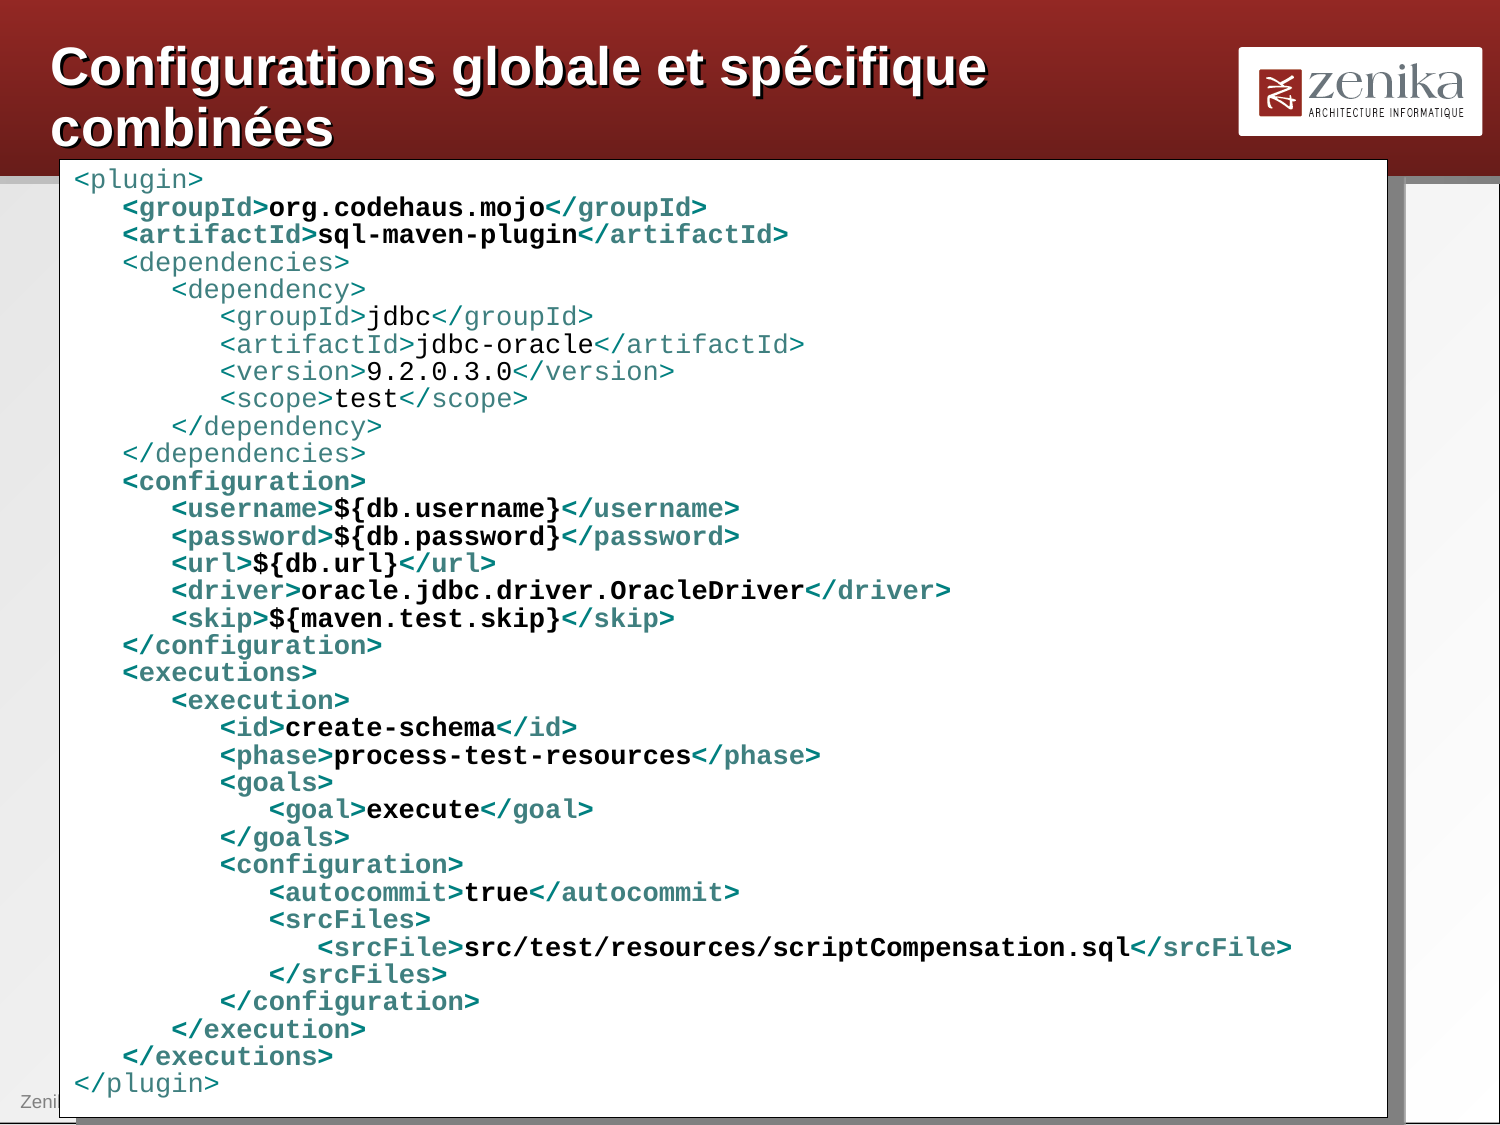

# Configurations globale et spécifique combinées
<plugin>
 <groupId>org.codehaus.mojo</groupId>
 <artifactId>sql-maven-plugin</artifactId>
 <dependencies>
 <dependency>
 <groupId>jdbc</groupId>
 <artifactId>jdbc-oracle</artifactId>
 <version>9.2.0.3.0</version>
 <scope>test</scope>
 </dependency>
 </dependencies>
 <configuration>
 <username>${db.username}</username>
 <password>${db.password}</password>
 <url>${db.url}</url>
 <driver>oracle.jdbc.driver.OracleDriver</driver>
 <skip>${maven.test.skip}</skip>
 </configuration>
 <executions>
 <execution>
 <id>create-schema</id>
 <phase>process-test-resources</phase>
 <goals>
 <goal>execute</goal>
 </goals>
 <configuration>
 <autocommit>true</autocommit>
 <srcFiles>
 <srcFile>src/test/resources/scriptCompensation.sql</srcFile>
 </srcFiles>
 </configuration>
 </execution>
 </executions>
</plugin>